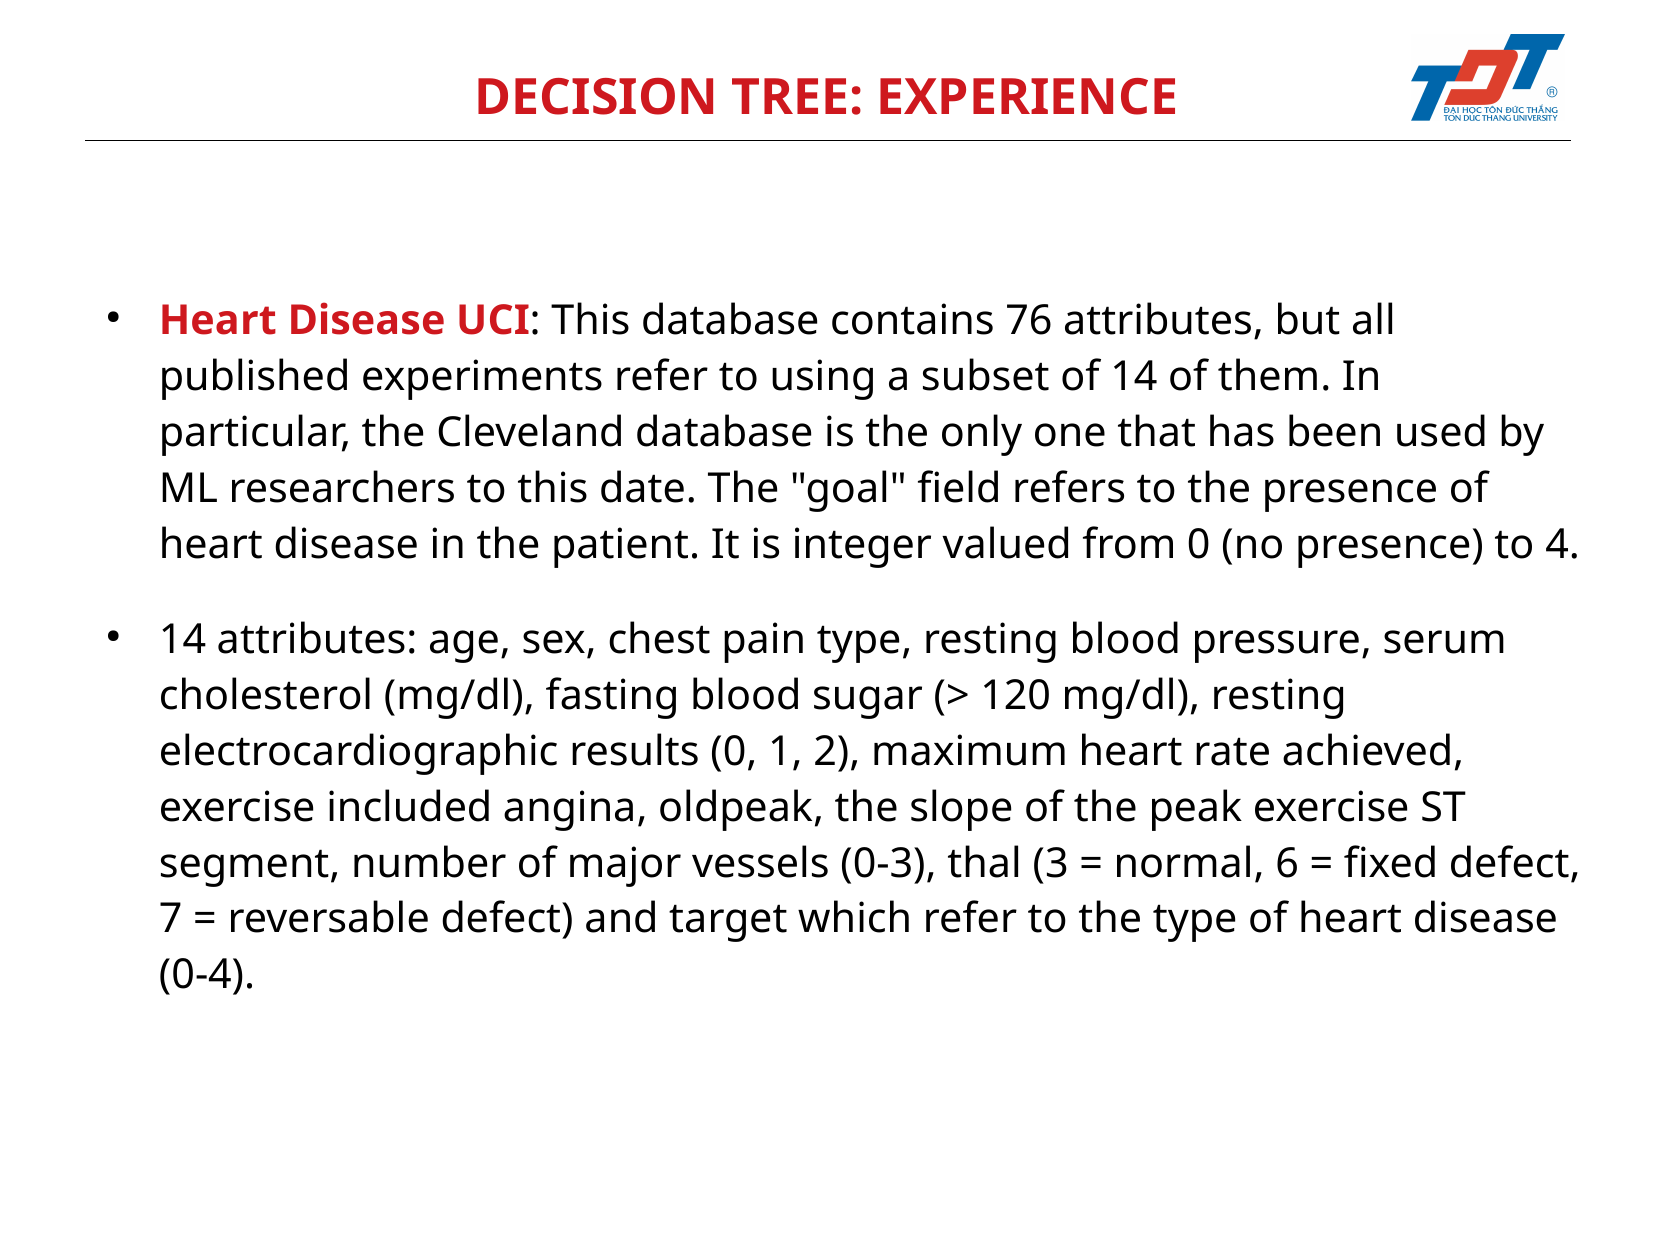

# DECISION TREE: EXPERIENCE
Heart Disease UCI: This database contains 76 attributes, but all published experiments refer to using a subset of 14 of them. In particular, the Cleveland database is the only one that has been used by ML researchers to this date. The "goal" field refers to the presence of heart disease in the patient. It is integer valued from 0 (no presence) to 4.
14 attributes: age, sex, chest pain type, resting blood pressure, serum cholesterol (mg/dl), fasting blood sugar (> 120 mg/dl), resting electrocardiographic results (0, 1, 2), maximum heart rate achieved, exercise included angina, oldpeak, the slope of the peak exercise ST segment, number of major vessels (0-3), thal (3 = normal, 6 = fixed defect, 7 = reversable defect) and target which refer to the type of heart disease (0-4).